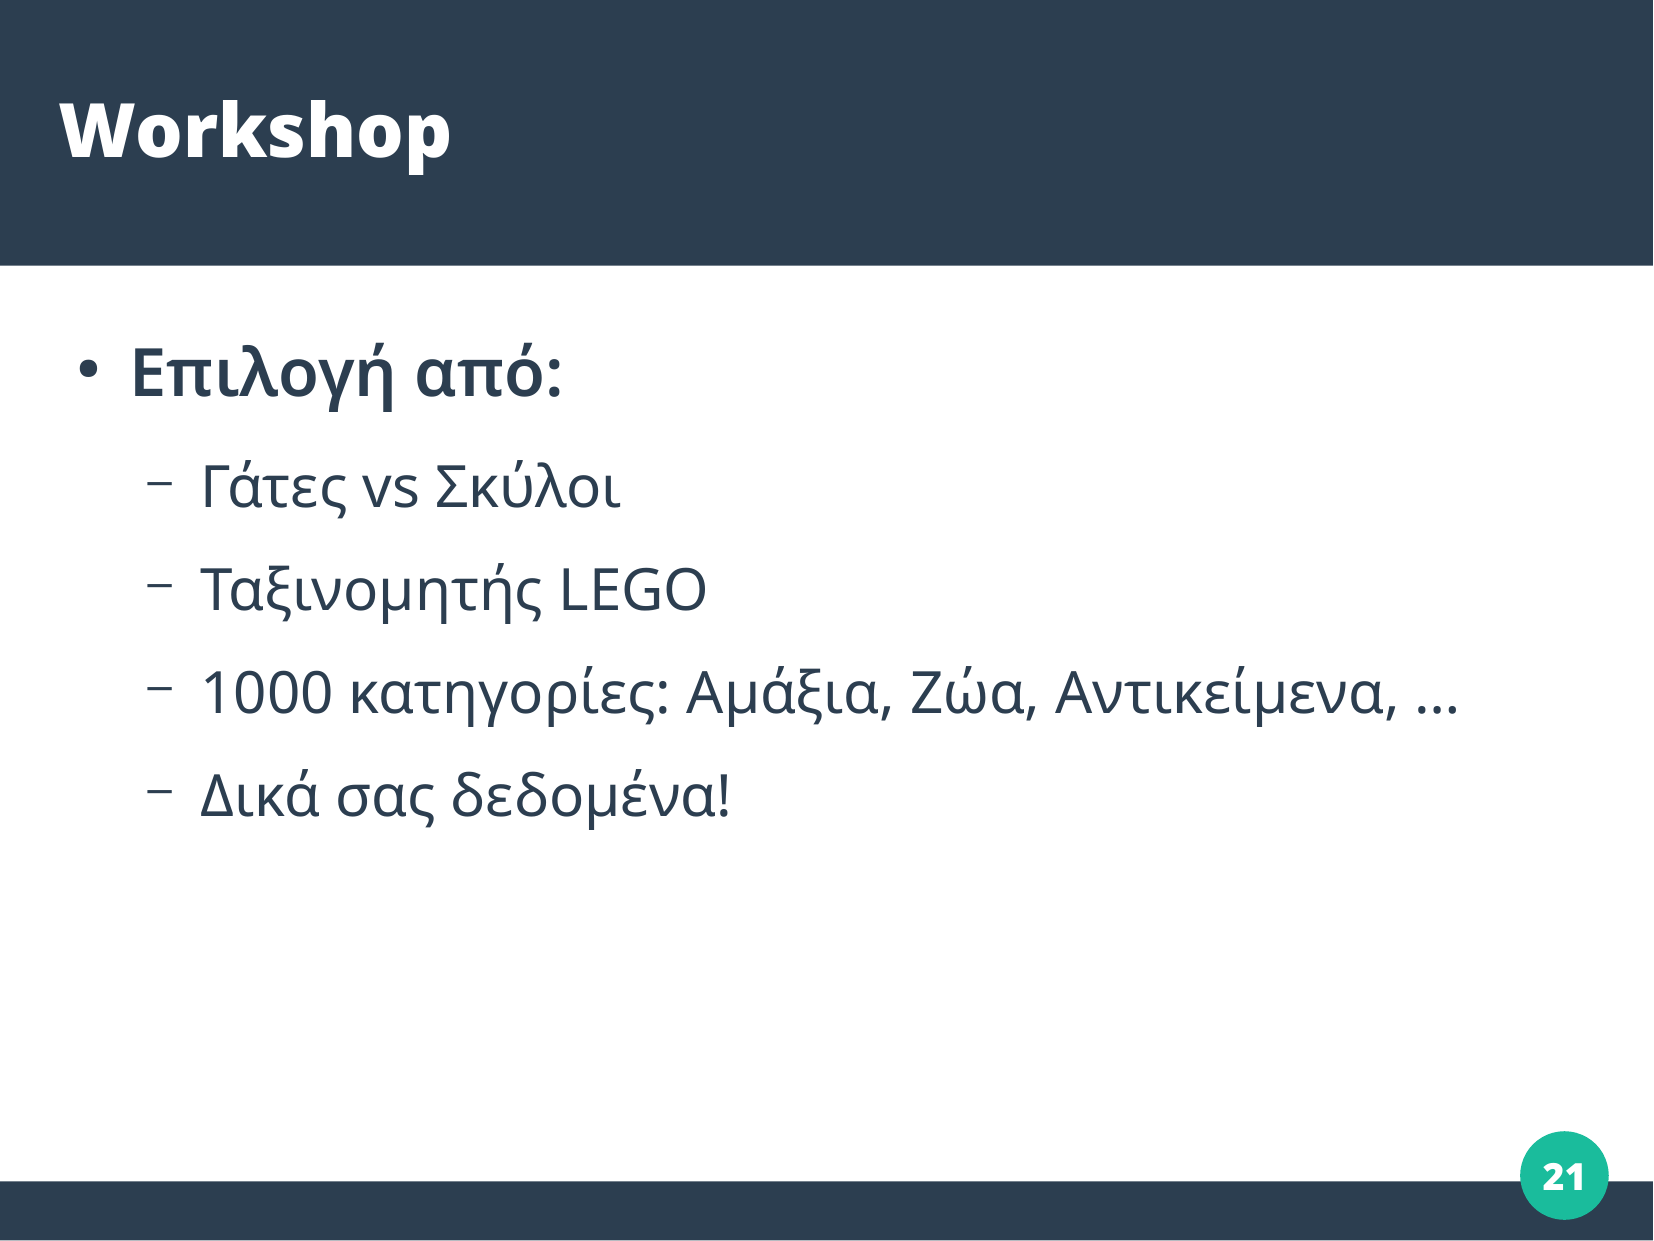

# Workshop
Επιλογή από:
Γάτες vs Σκύλοι
Ταξινομητής LEGO
1000 κατηγορίες: Αμάξια, Ζώα, Αντικείμενα, …
Δικά σας δεδομένα!
21